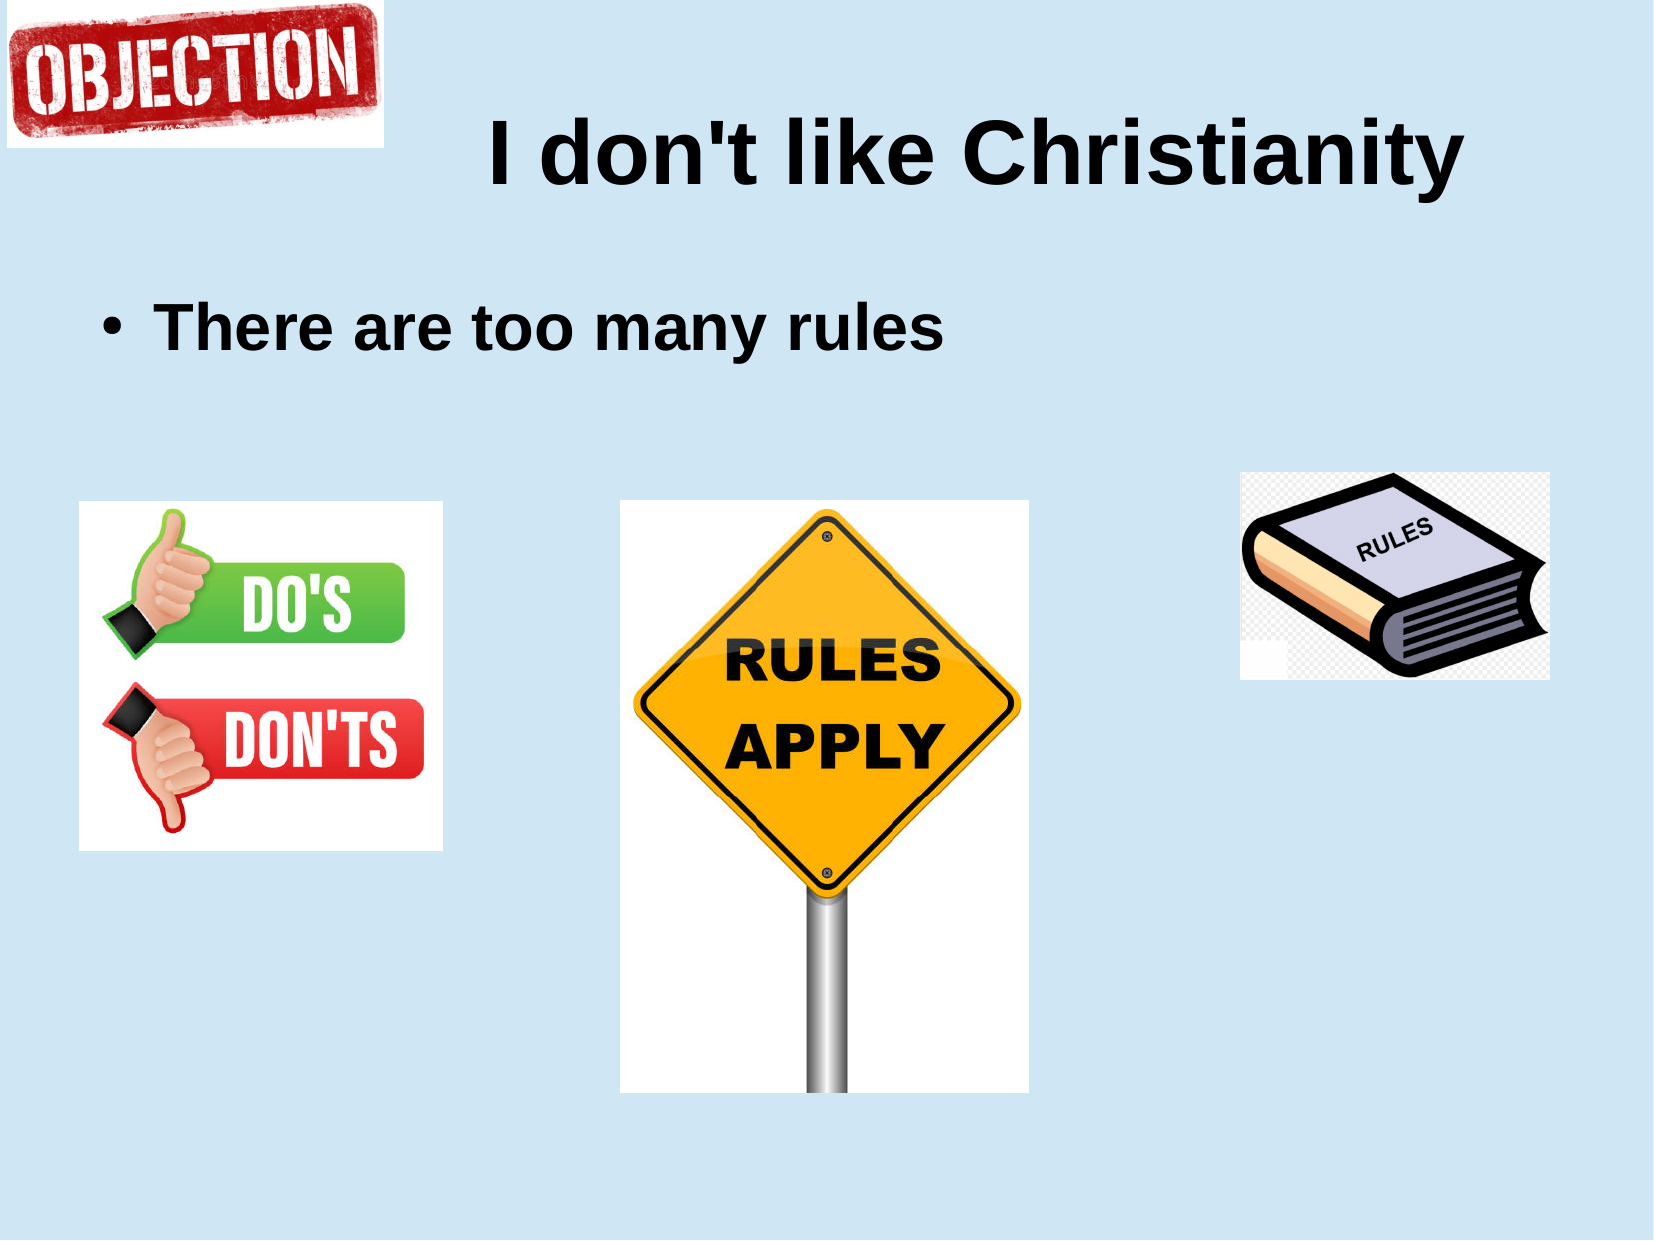

# I don't like Christianity
There are too many rules